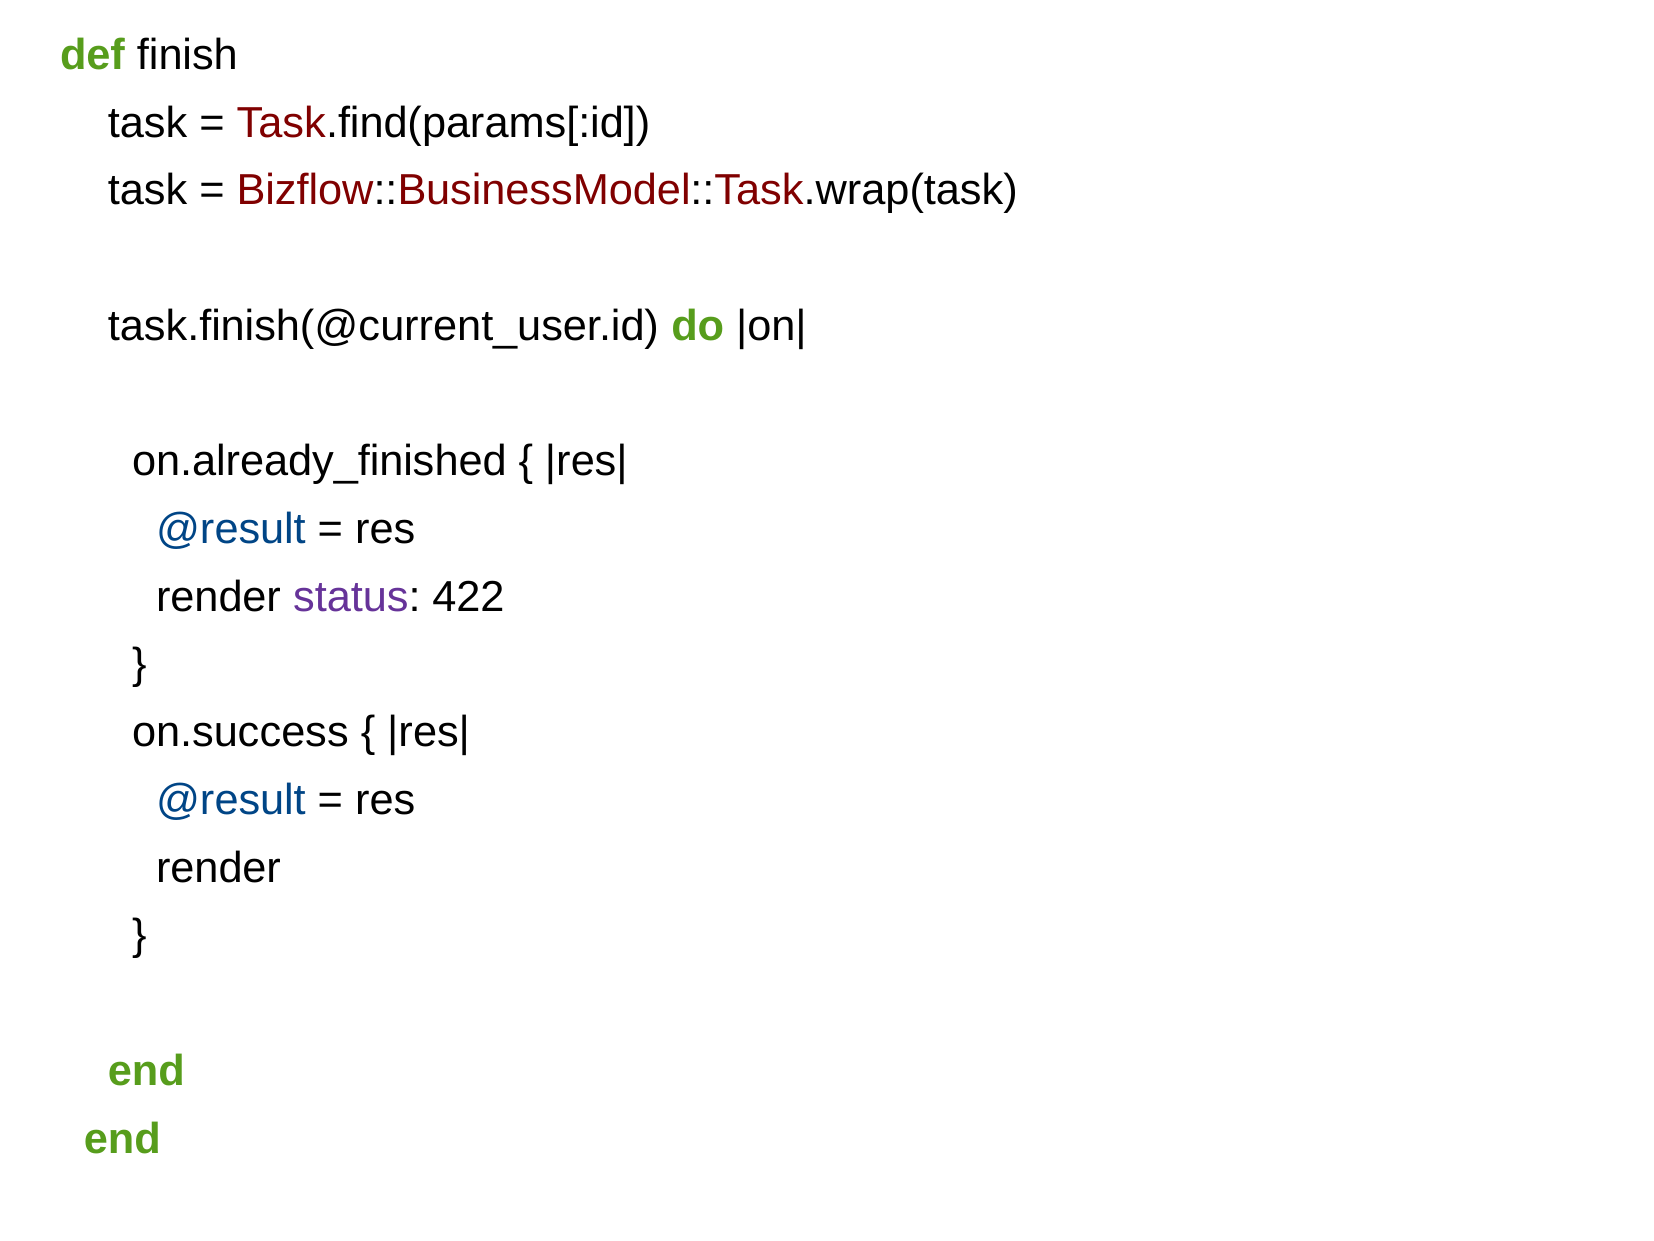

# def finish
 task = Task.find(params[:id])
 task = Bizflow::BusinessModel::Task.wrap(task)
 task.finish(@current_user.id) do |on|
 on.already_finished { |res|
 @result = res
 render status: 422
 }
 on.success { |res|
 @result = res
 render
 }
 end
 end